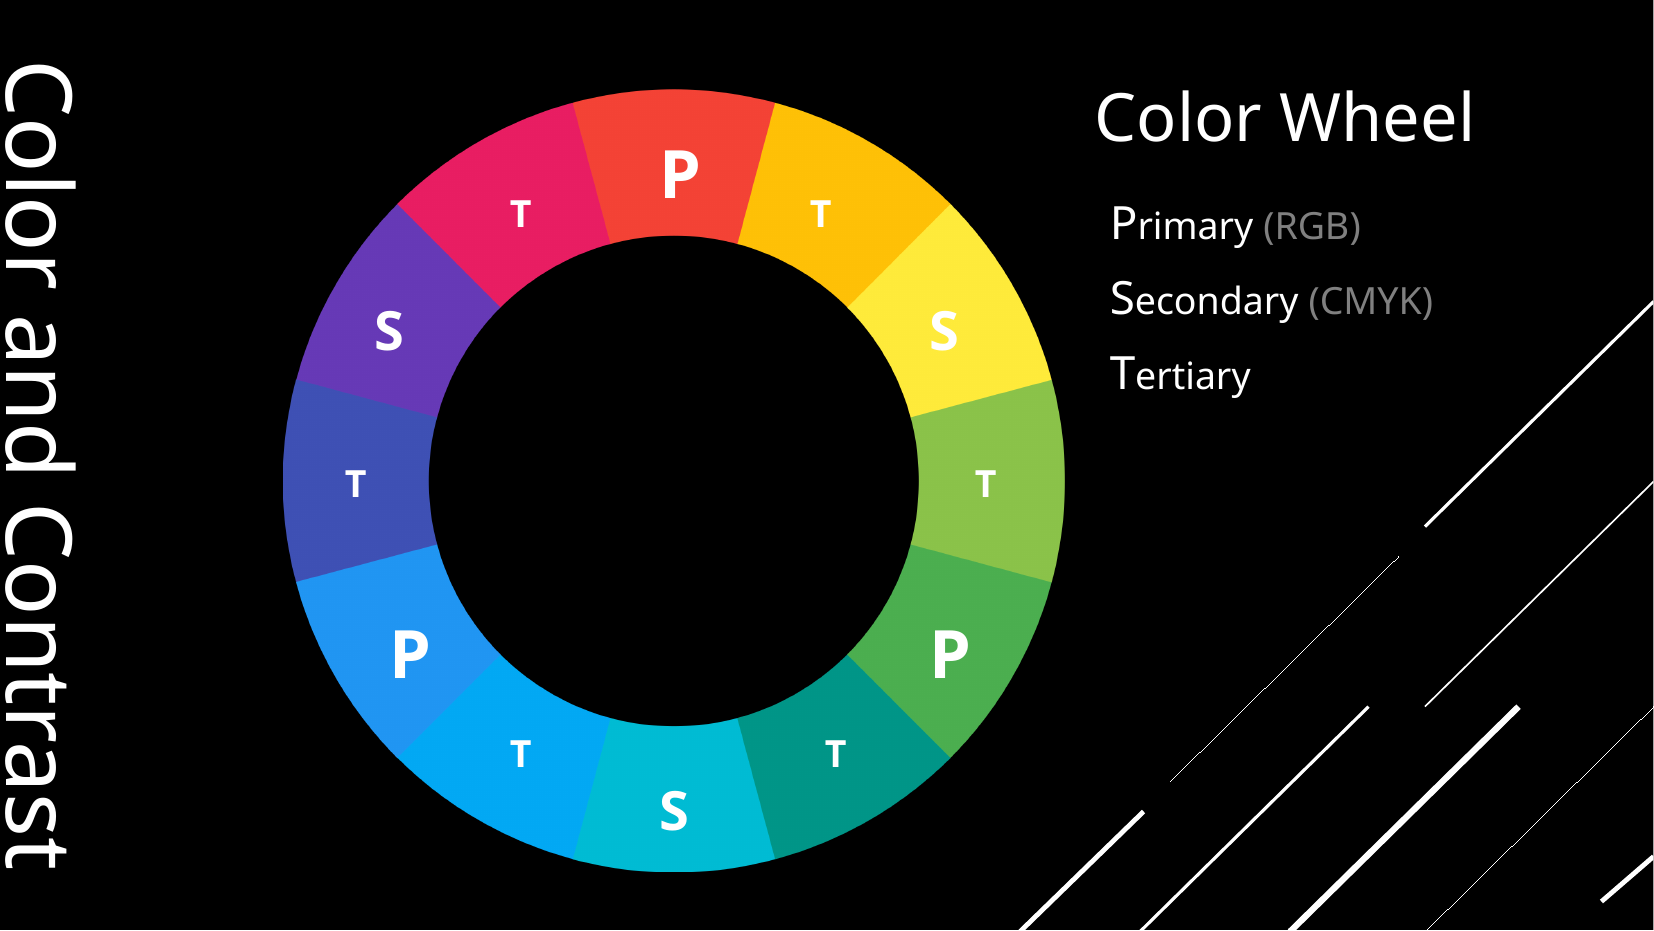

Color Wheel
P
T
T
Primary (RGB)
Secondary (CMYK)
S
S
Tertiary
# Color and Contrast
T
T
P
P
T
T
S